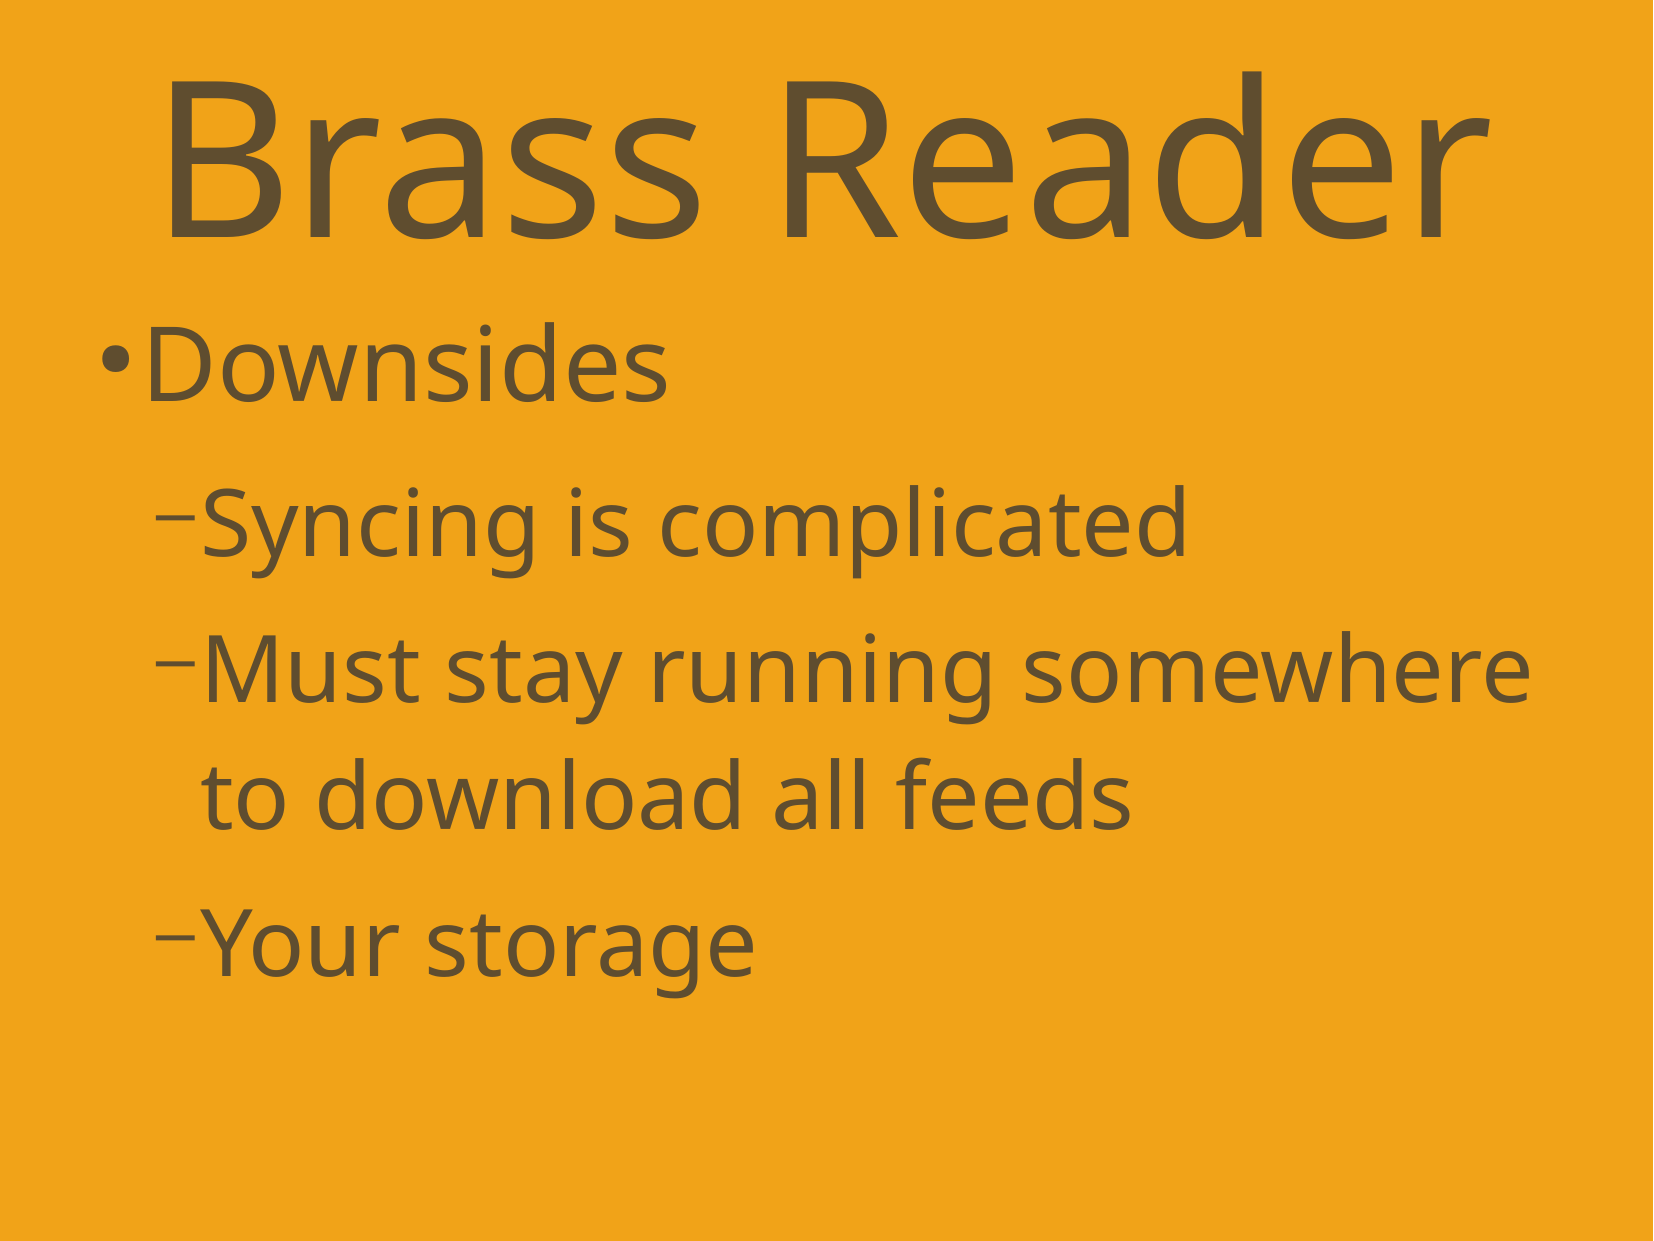

# Brass Reader
Downsides
Syncing is complicated
Must stay running somewhere to download all feeds
Your storage